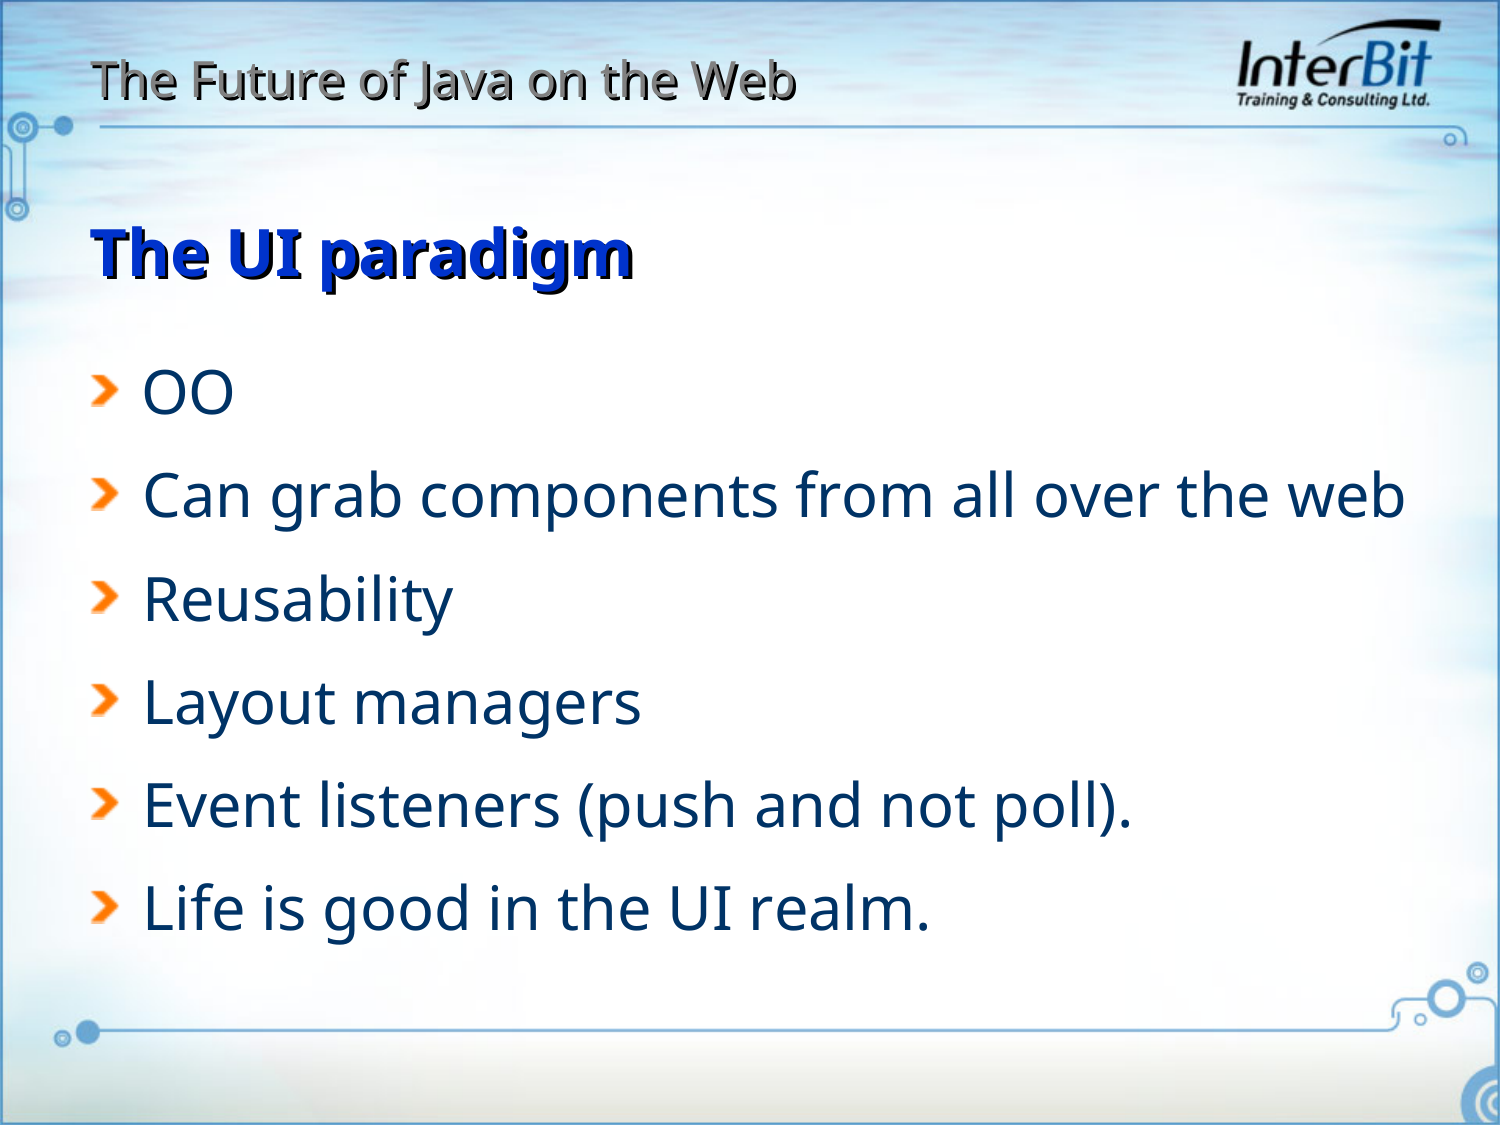

# The Future of Java on the Web
The UI paradigm
 OO
 Can grab components from all over the web
 Reusability
 Layout managers
 Event listeners (push and not poll).
 Life is good in the UI realm.